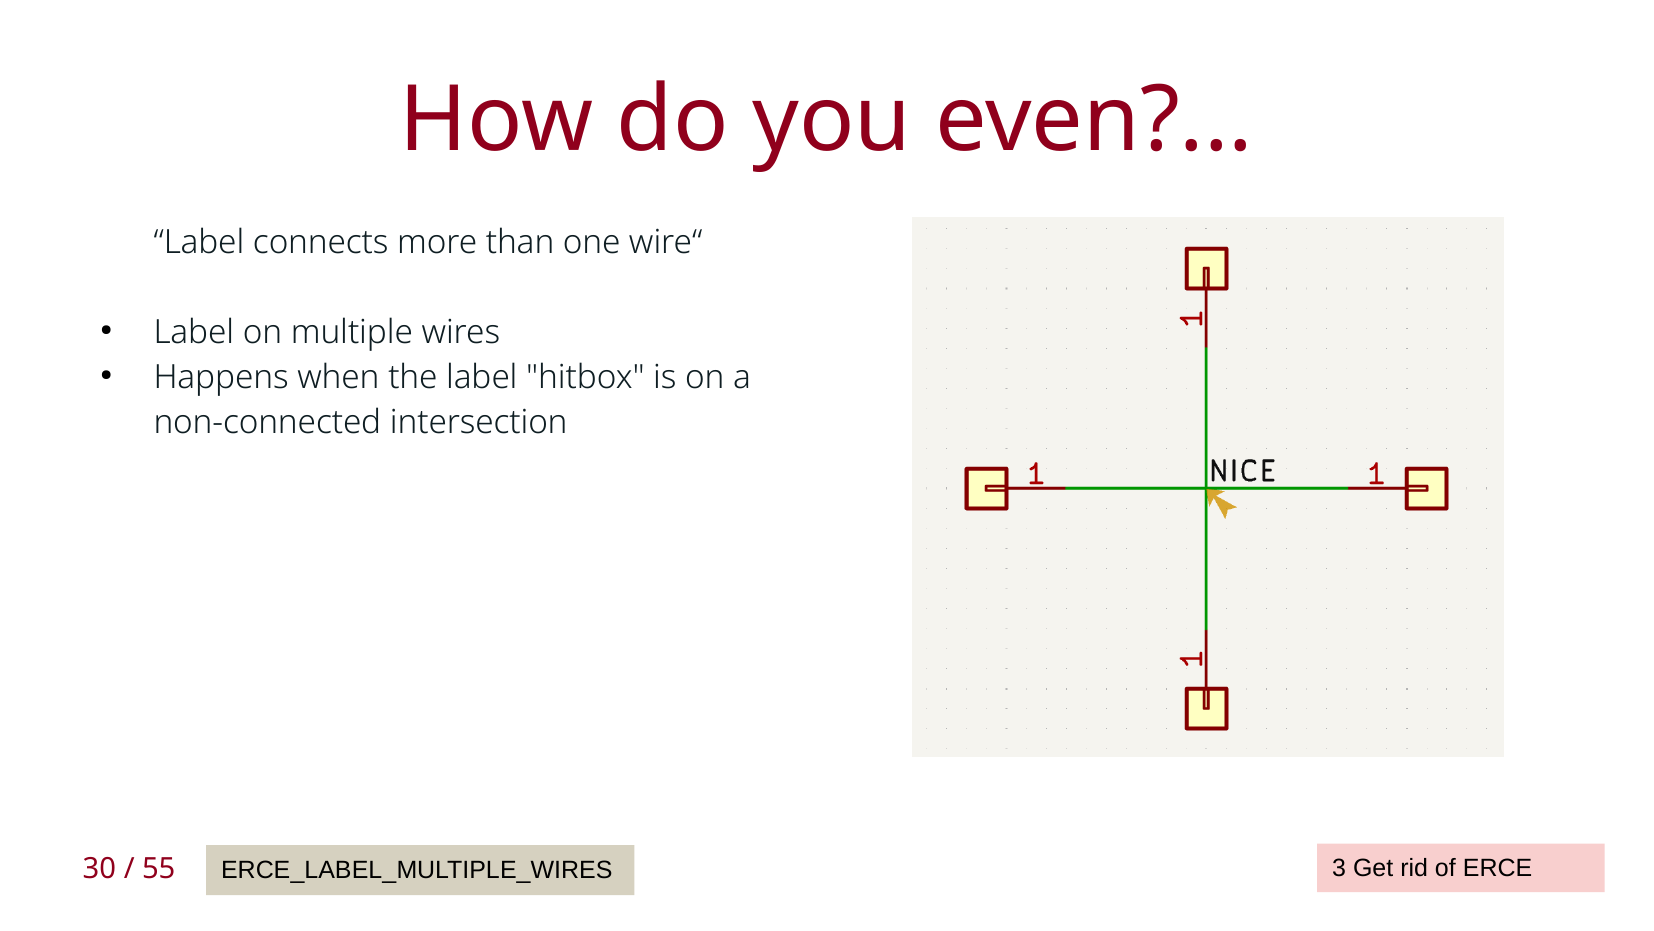

# How do you even?...
“Label connects more than one wire“
Label on multiple wires
Happens when the label "hitbox" is on a non-connected intersection
3 Get rid of ERCE
ERCE_LABEL_MULTIPLE_WIRES
30